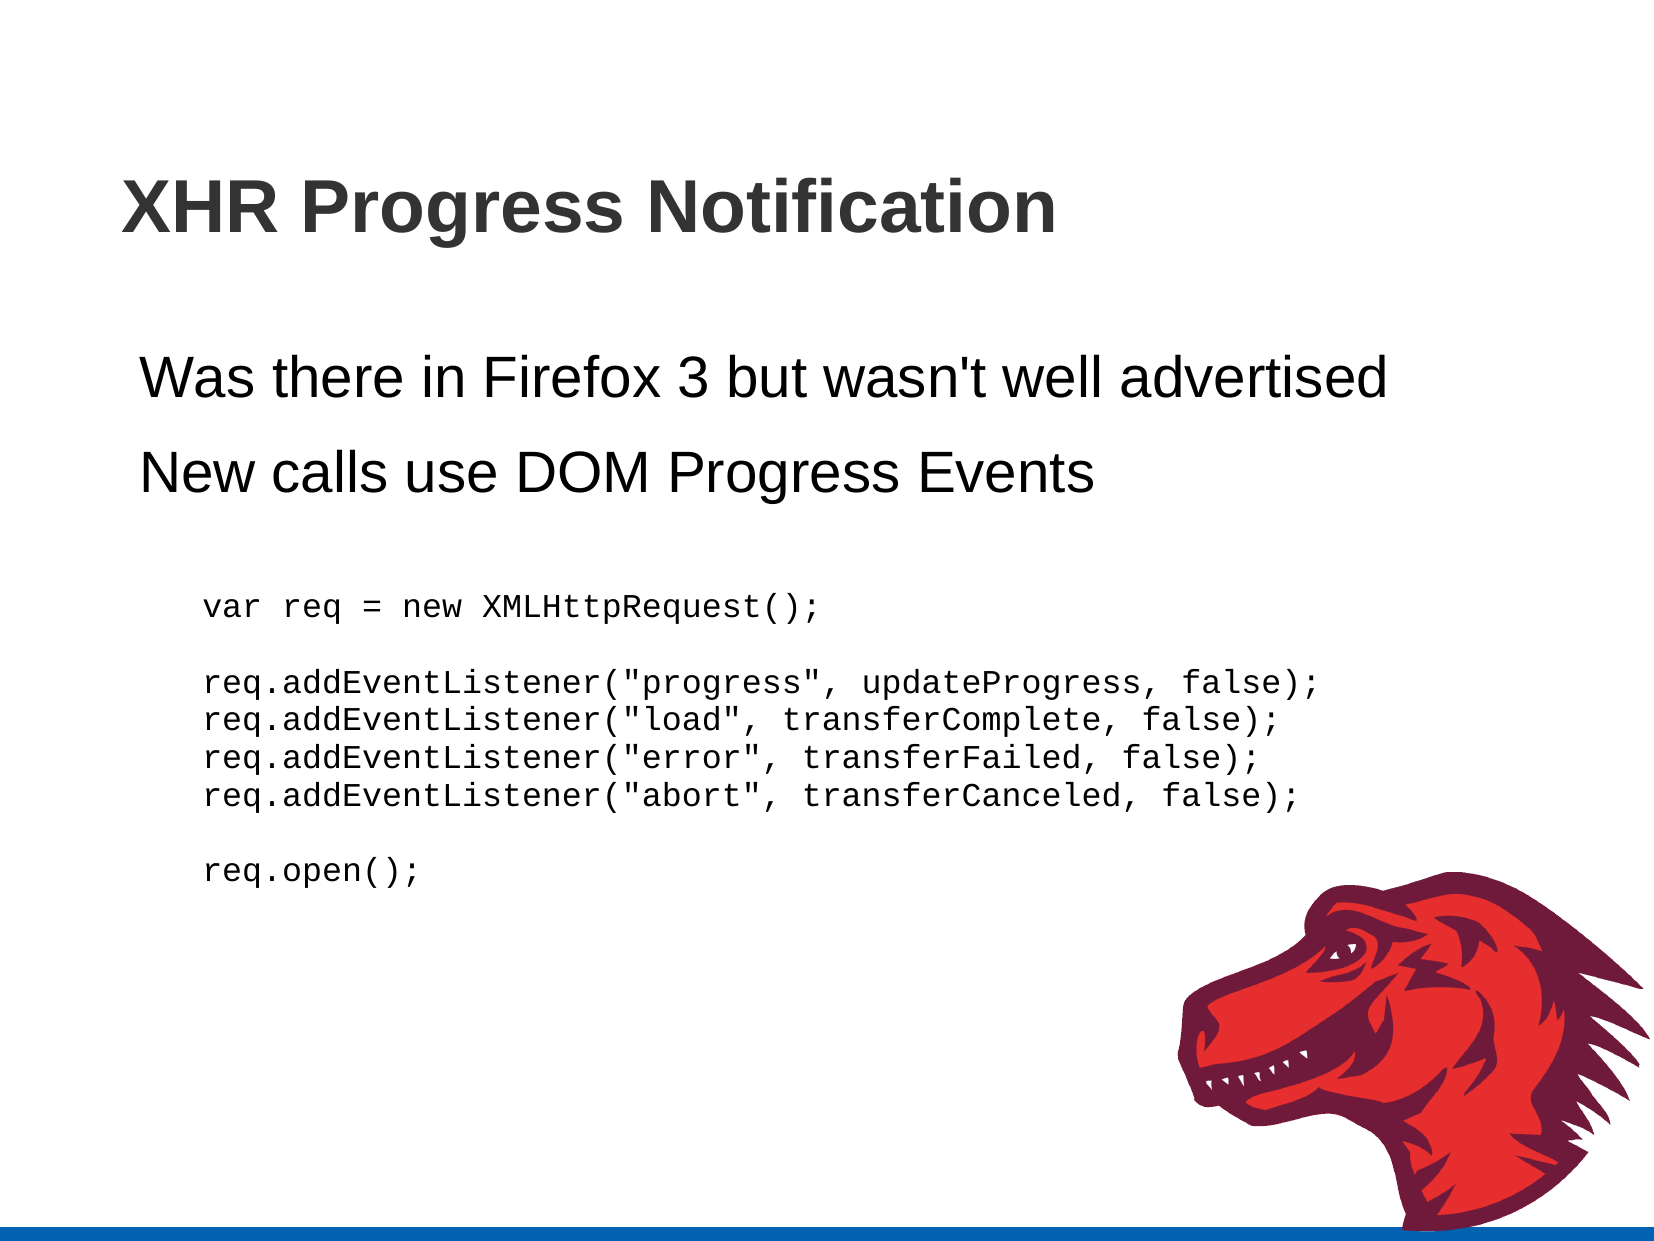

# XHR Progress Notification
Was there in Firefox 3 but wasn't well advertised
New calls use DOM Progress Events
var req = new XMLHttpRequest();
req.addEventListener("progress", updateProgress, false);
req.addEventListener("load", transferComplete, false);
req.addEventListener("error", transferFailed, false);
req.addEventListener("abort", transferCanceled, false);
req.open();